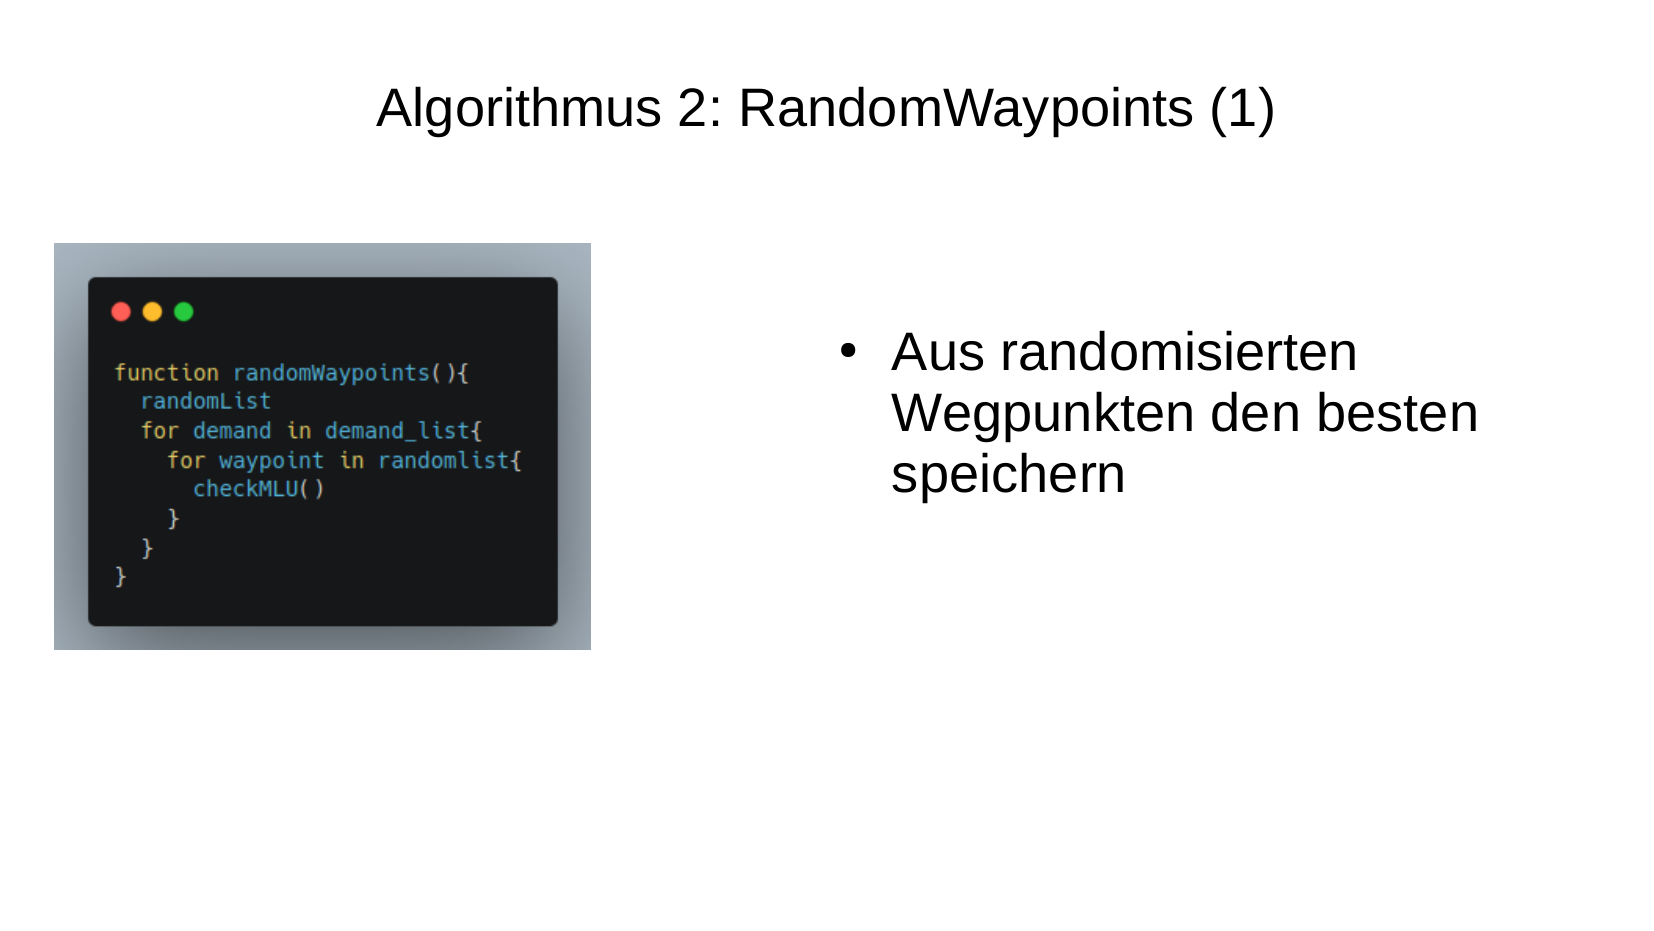

Algorithmus 2: RandomWaypoints (1)
# Aus randomisierten Wegpunkten den besten speichern